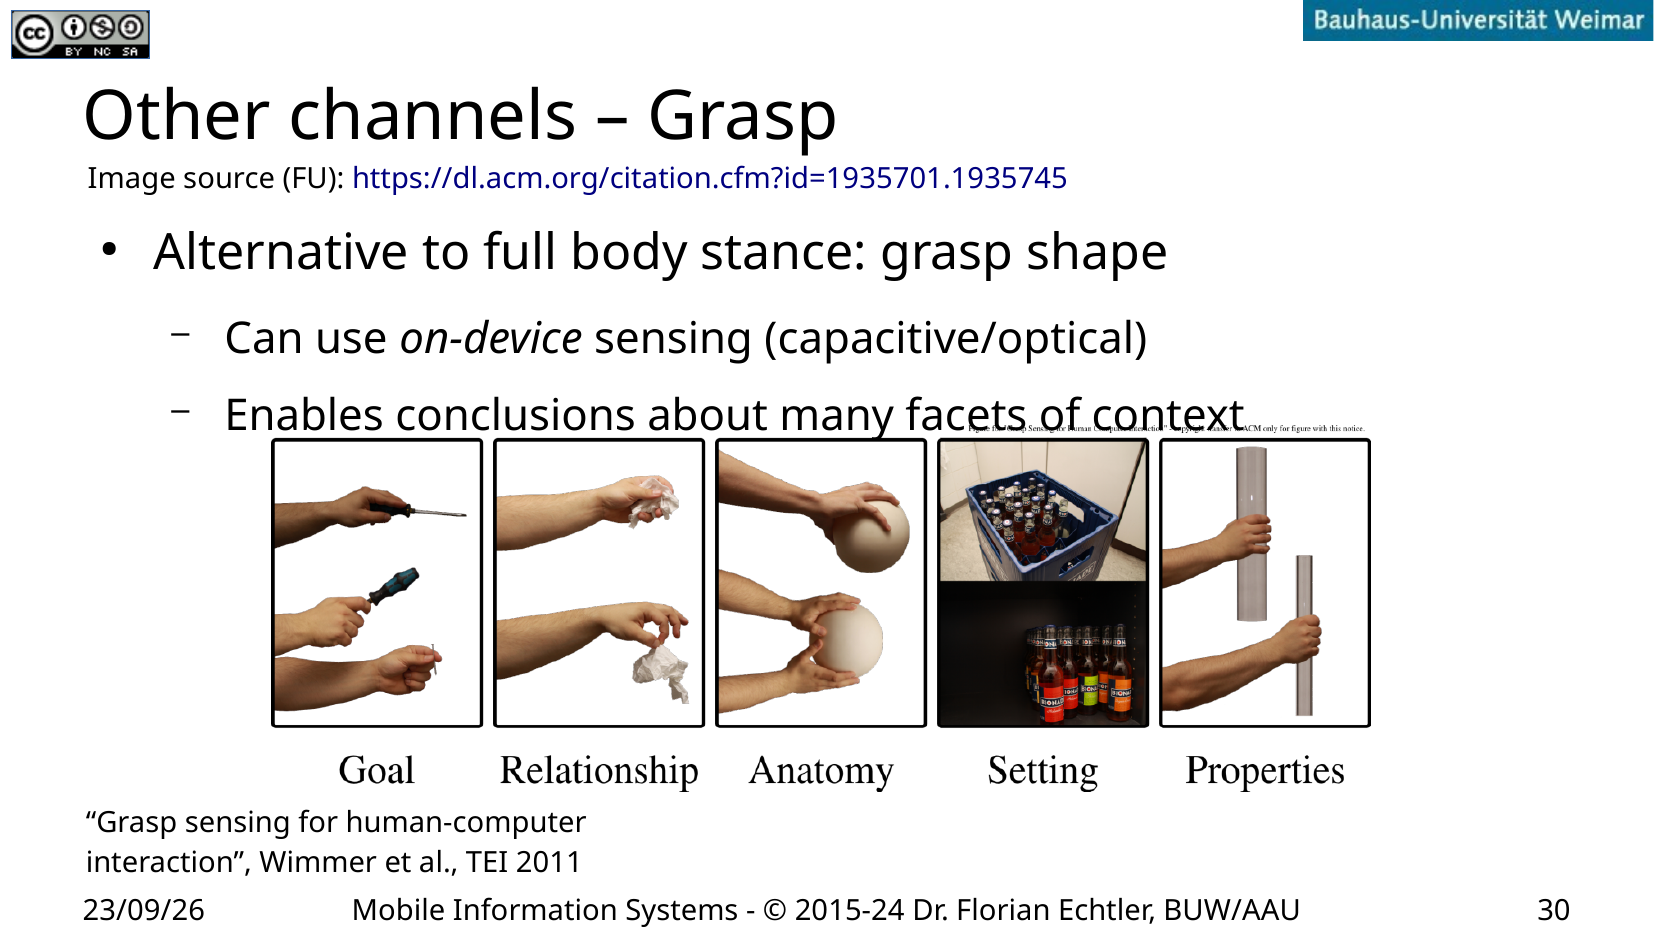

# Other channels – Grasp
Image source (FU): https://dl.acm.org/citation.cfm?id=1935701.1935745
Alternative to full body stance: grasp shape
Can use on-device sensing (capacitive/optical)
Enables conclusions about many facets of context
“Grasp sensing for human-computer interaction”, Wimmer et al., TEI 2011
Mobile Information Systems - © 2015-24 Dr. Florian Echtler, BUW/AAU
30